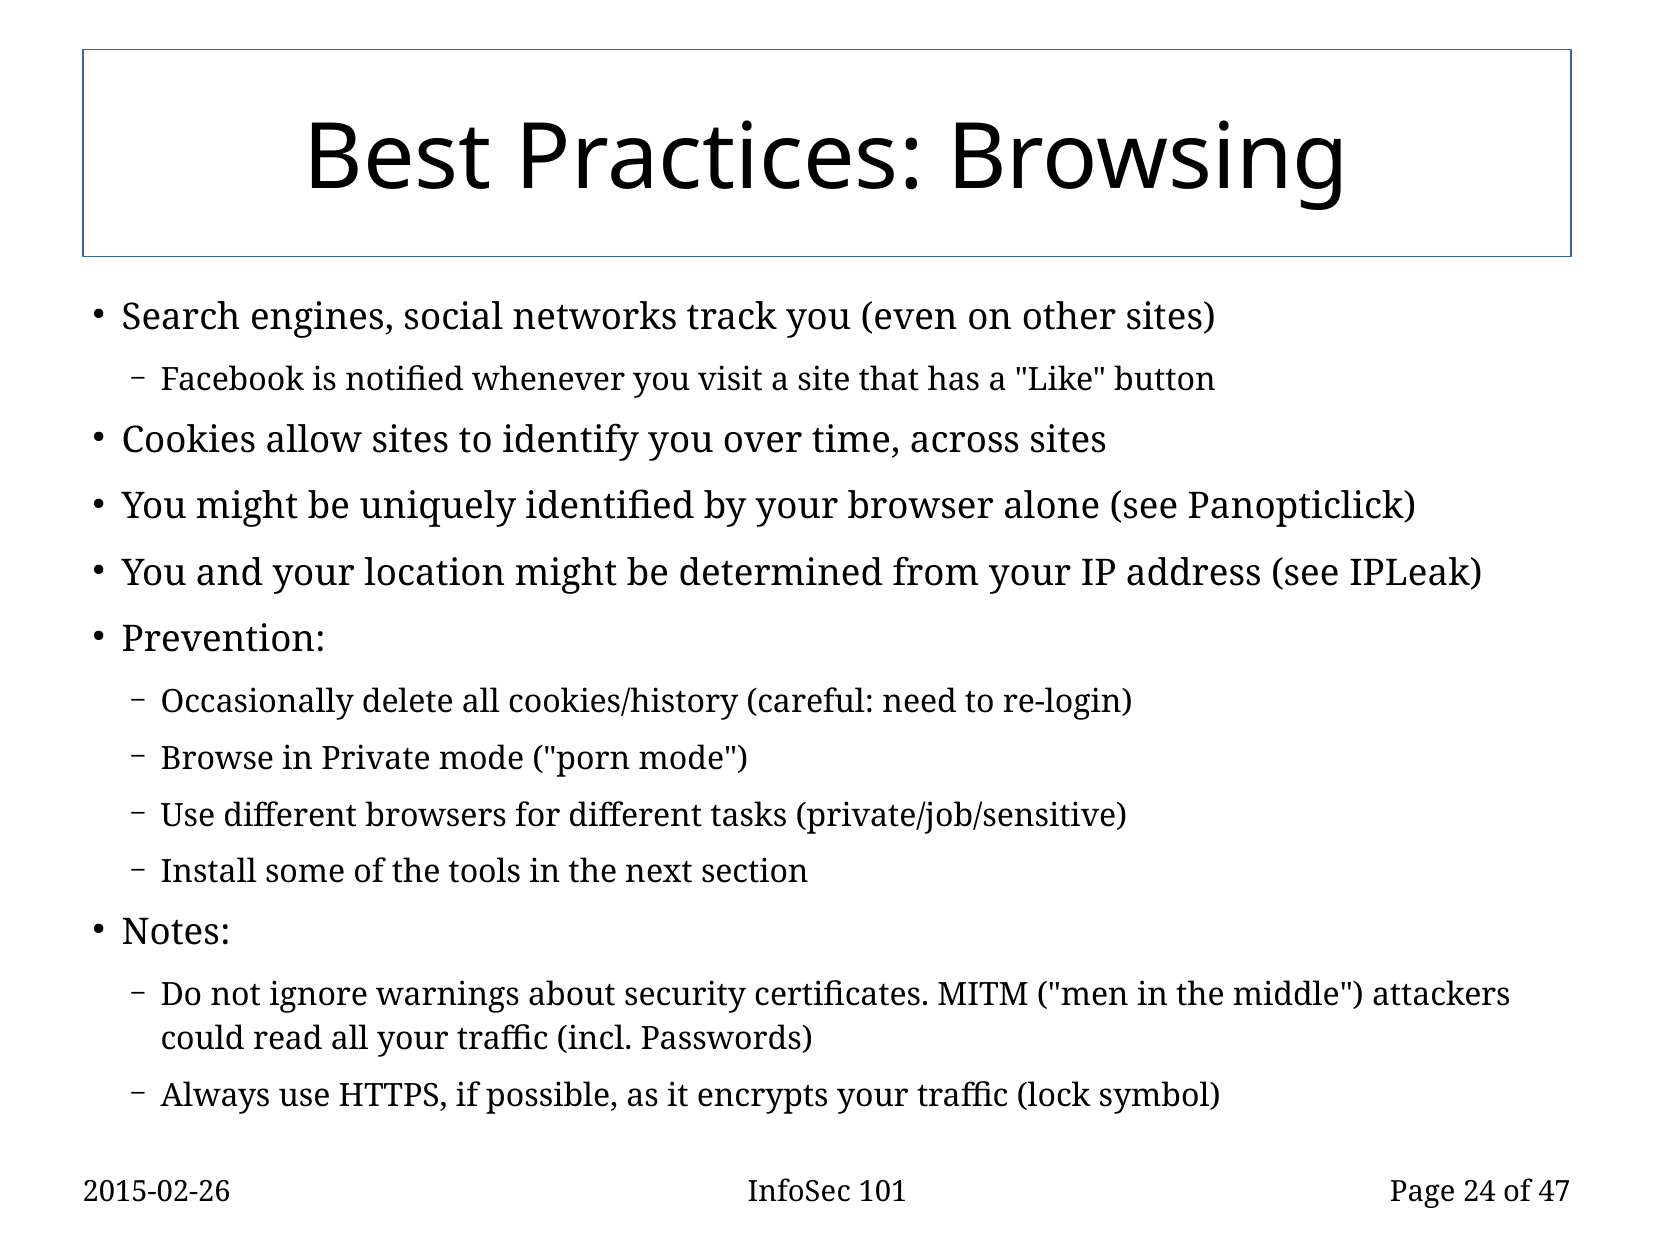

# Best Practices: Browsing
Search engines, social networks track you (even on other sites)
Facebook is notified whenever you visit a site that has a "Like" button
Cookies allow sites to identify you over time, across sites
You might be uniquely identified by your browser alone (see Panopticlick)
You and your location might be determined from your IP address (see IPLeak)
Prevention:
Occasionally delete all cookies/history (careful: need to re-login)
Browse in Private mode ("porn mode")
Use different browsers for different tasks (private/job/sensitive)
Install some of the tools in the next section
Notes:
Do not ignore warnings about security certificates. MITM ("men in the middle") attackers could read all your traffic (incl. Passwords)
Always use HTTPS, if possible, as it encrypts your traffic (lock symbol)
2015-02-26
InfoSec 101
24